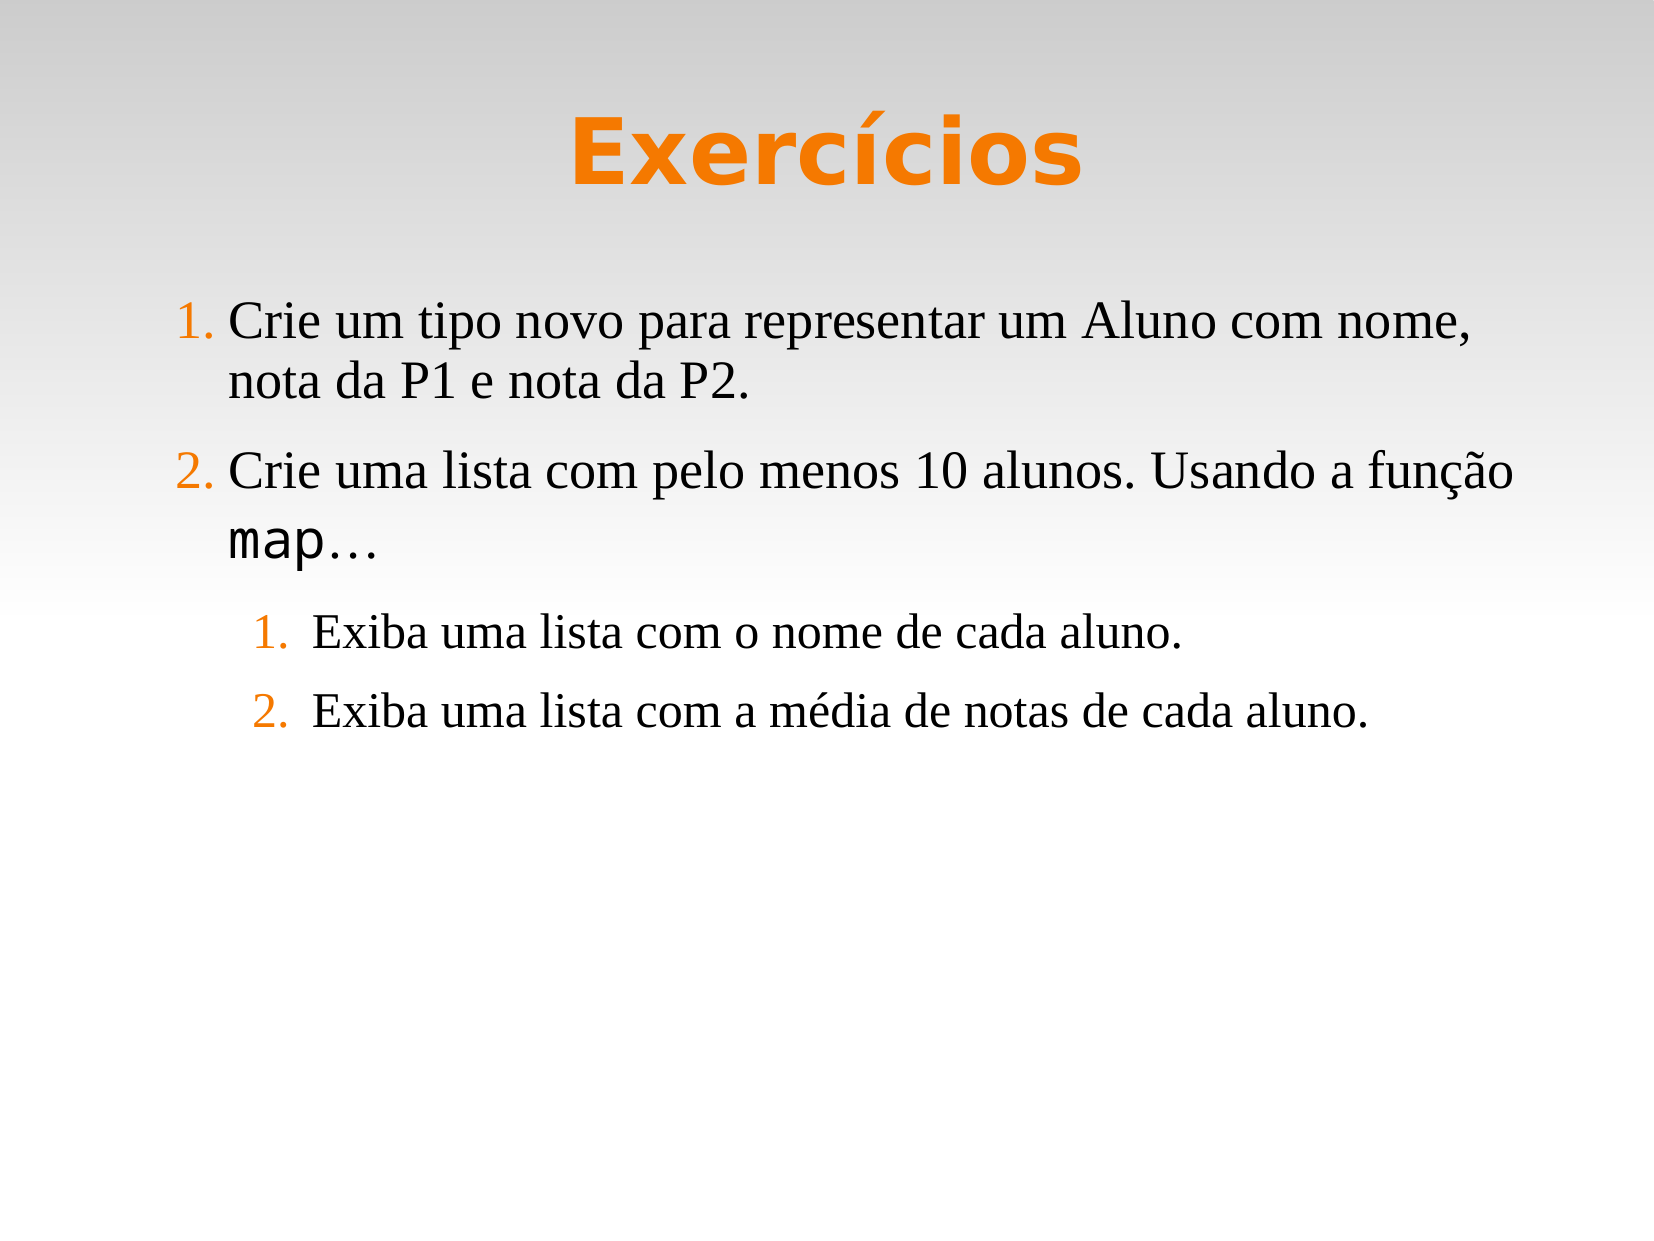

# Exercícios
Crie um tipo novo para representar um Aluno com nome, nota da P1 e nota da P2.
Crie uma lista com pelo menos 10 alunos. Usando a função map…
 Exiba uma lista com o nome de cada aluno.
 Exiba uma lista com a média de notas de cada aluno.